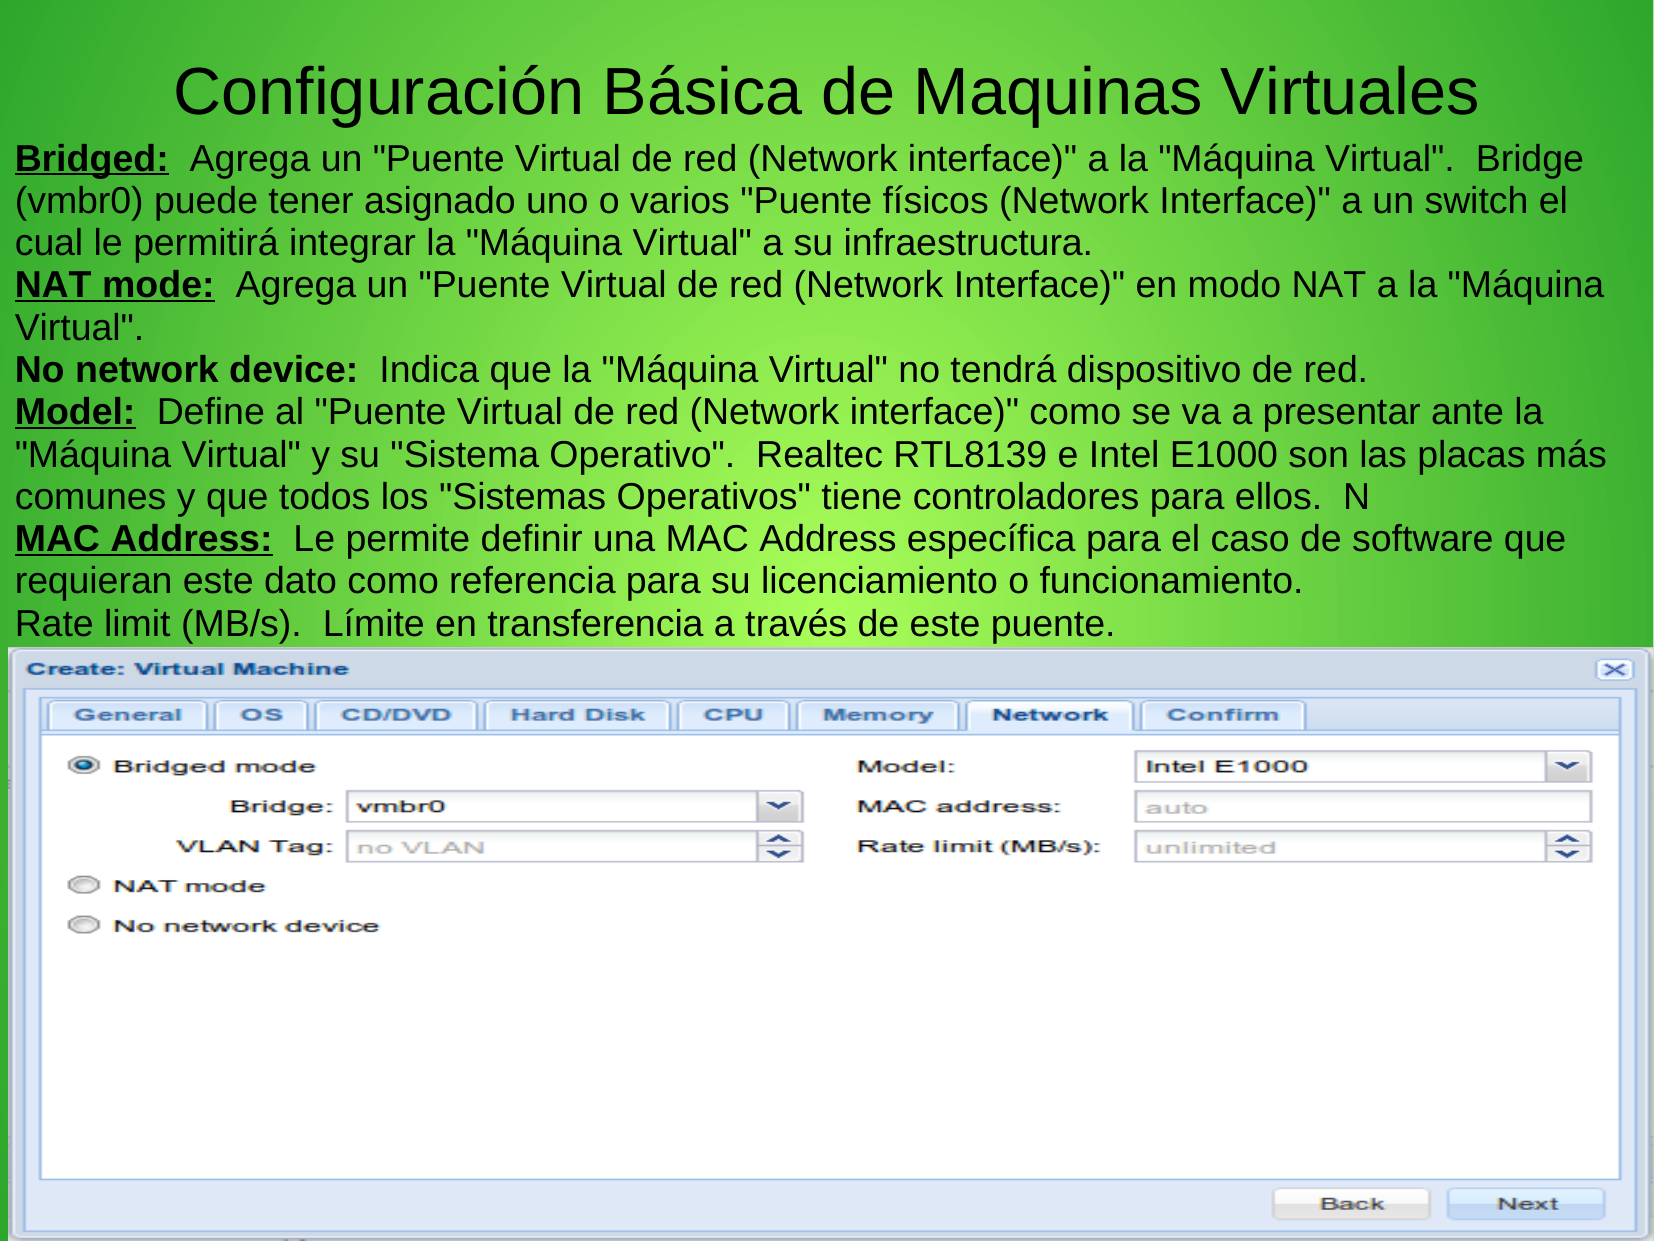

Configuración Básica de Maquinas Virtuales
Bridged: Agrega un "Puente Virtual de red (Network interface)" a la "Máquina Virtual". Bridge (vmbr0) puede tener asignado uno o varios "Puente físicos (Network Interface)" a un switch el cual le permitirá integrar la "Máquina Virtual" a su infraestructura.
NAT mode: Agrega un "Puente Virtual de red (Network Interface)" en modo NAT a la "Máquina Virtual".
No network device: Indica que la "Máquina Virtual" no tendrá dispositivo de red.
Model: Define al "Puente Virtual de red (Network interface)" como se va a presentar ante la "Máquina Virtual" y su "Sistema Operativo". Realtec RTL8139 e Intel E1000 son las placas más comunes y que todos los "Sistemas Operativos" tiene controladores para ellos. N
MAC Address: Le permite definir una MAC Address específica para el caso de software que requieran este dato como referencia para su licenciamiento o funcionamiento.
Rate limit (MB/s). Límite en transferencia a través de este puente.